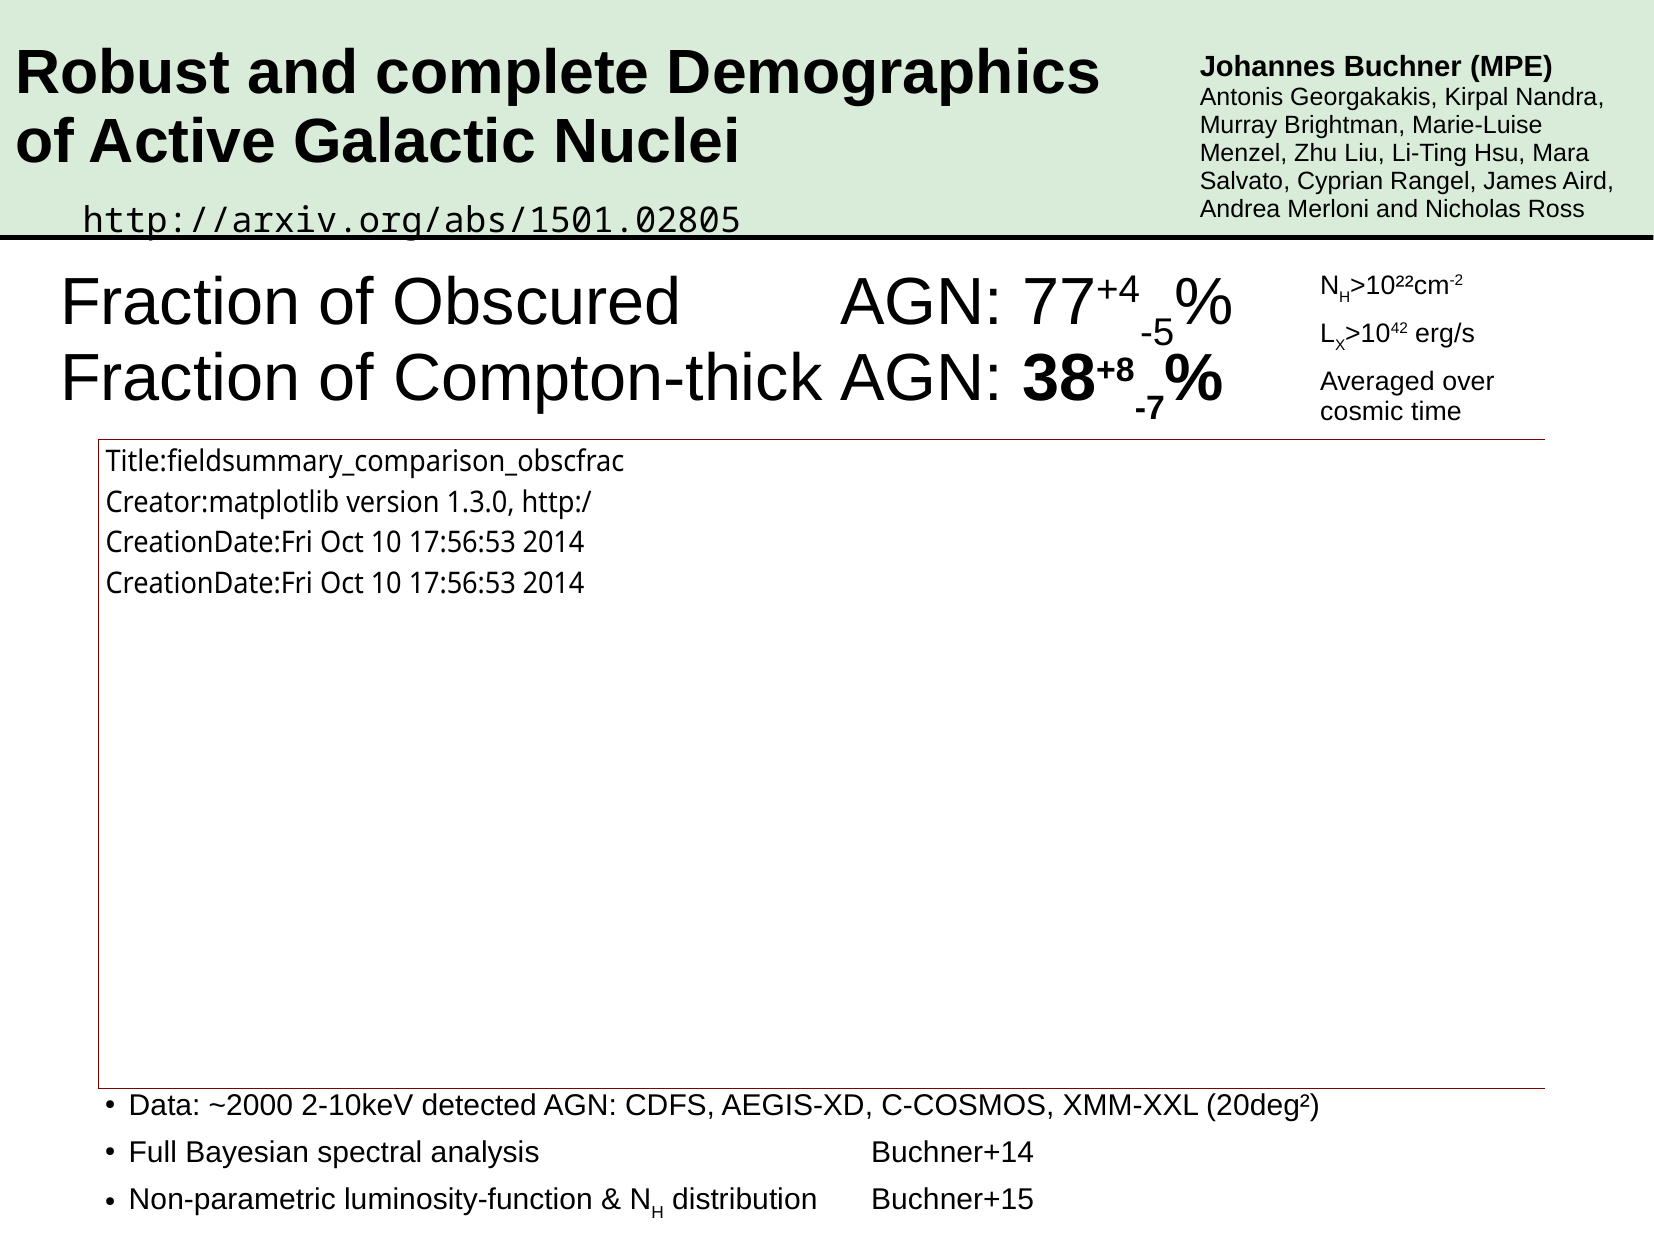

Robust and complete Demographics
of Active Galactic Nuclei
Johannes Buchner (MPE)
Antonis Georgakakis, Kirpal Nandra, Murray Brightman, Marie-Luise Menzel, Zhu Liu, Li-Ting Hsu, Mara Salvato, Cyprian Rangel, James Aird, Andrea Merloni and Nicholas Ross
http://arxiv.org/abs/1501.02805
Fraction of Obscured
AGN: 77+4-5%
NH>10²²cm-2
LX>1042 erg/s
Averaged over cosmic time
Fraction of Compton-thick
AGN: 38+8-7%
# Data: ~2000 2-10keV detected AGN: CDFS, AEGIS-XD, C-COSMOS, XMM-XXL (20deg²)
Full Bayesian spectral analysis 			 	 	Buchner+14
Non-parametric luminosity-function & NH distribution 	Buchner+15